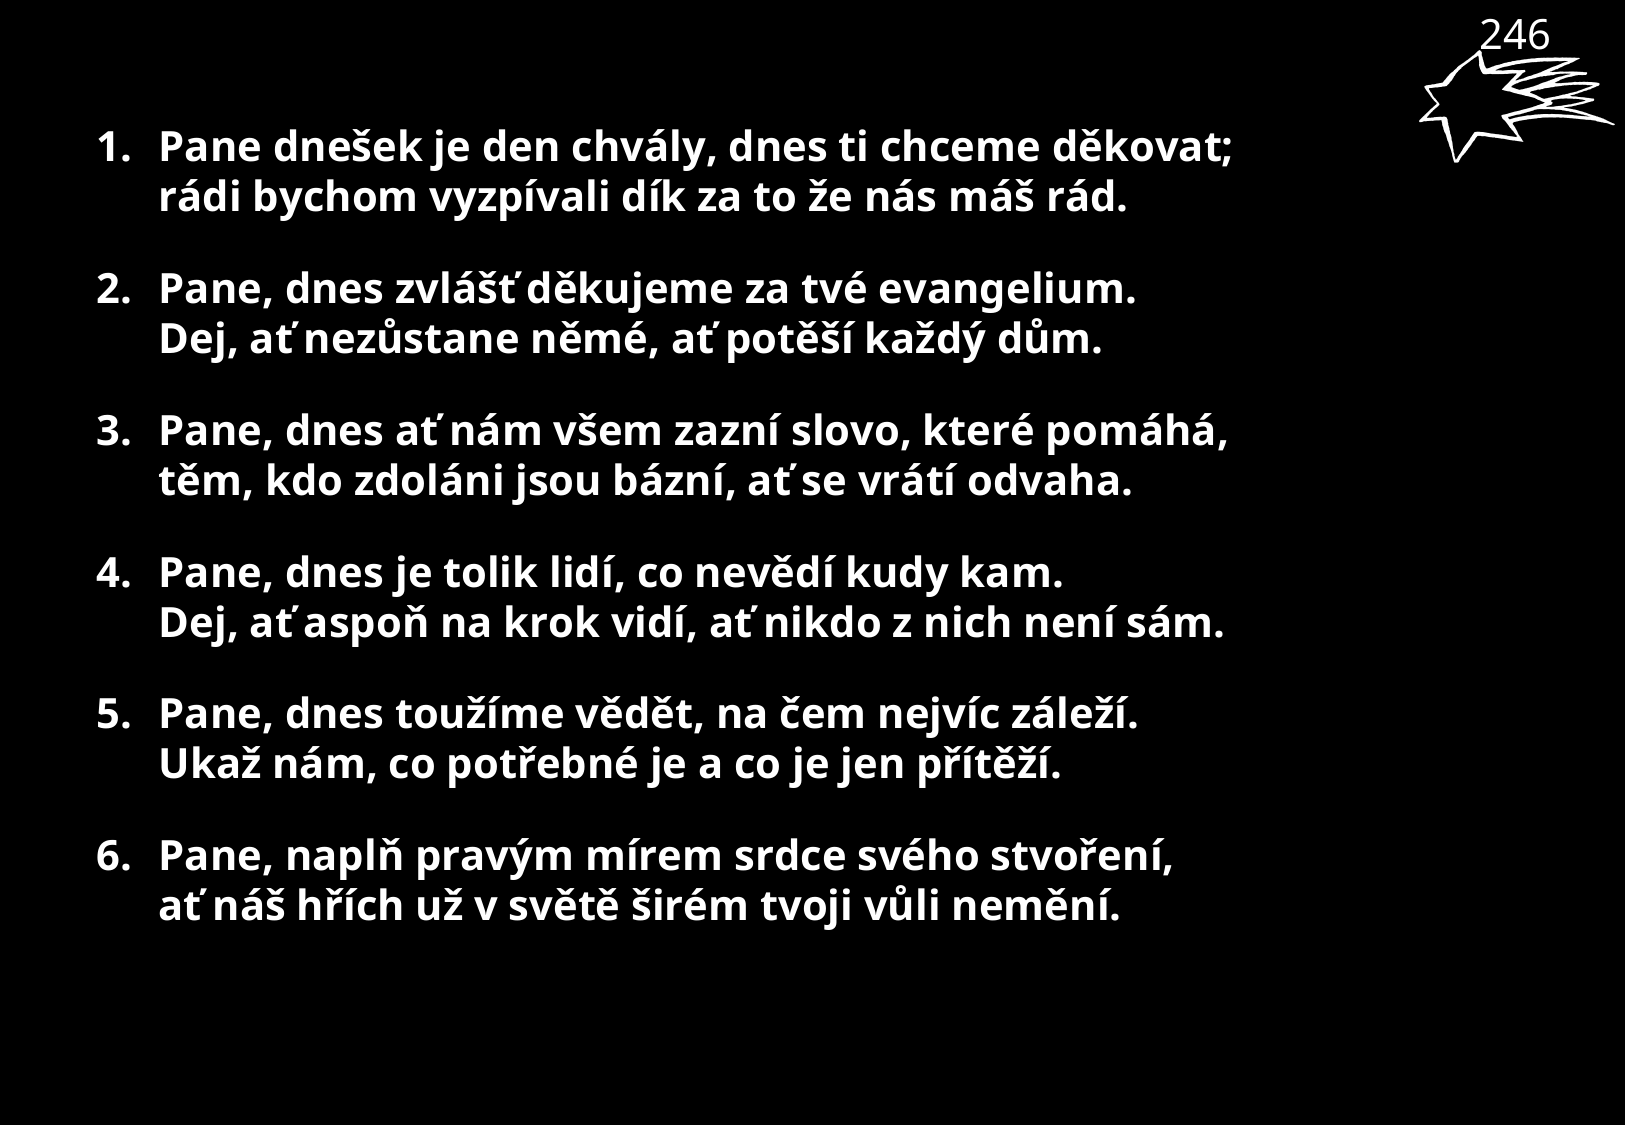

246
# 1. 	Pane dnešek je den chvály, dnes ti chceme děkovat; rádi bychom vyzpívali dík za to že nás máš rád.
2.	Pane, dnes zvlášť děkujeme za tvé evangelium.
Dej, ať nezůstane němé, ať potěší každý dům.
Pane, dnes ať nám všem zazní slovo, které pomáhá,
těm, kdo zdoláni jsou bázní, ať se vrátí odvaha.
4.	Pane, dnes je tolik lidí, co nevědí kudy kam.
Dej, ať aspoň na krok vidí, ať nikdo z nich není sám.
5.	Pane, dnes toužíme vědět, na čem nejvíc záleží.
Ukaž nám, co potřebné je a co je jen přítěží.
6.	Pane, naplň pravým mírem srdce svého stvoření,
ať náš hřích už v světě širém tvoji vůli nemění.